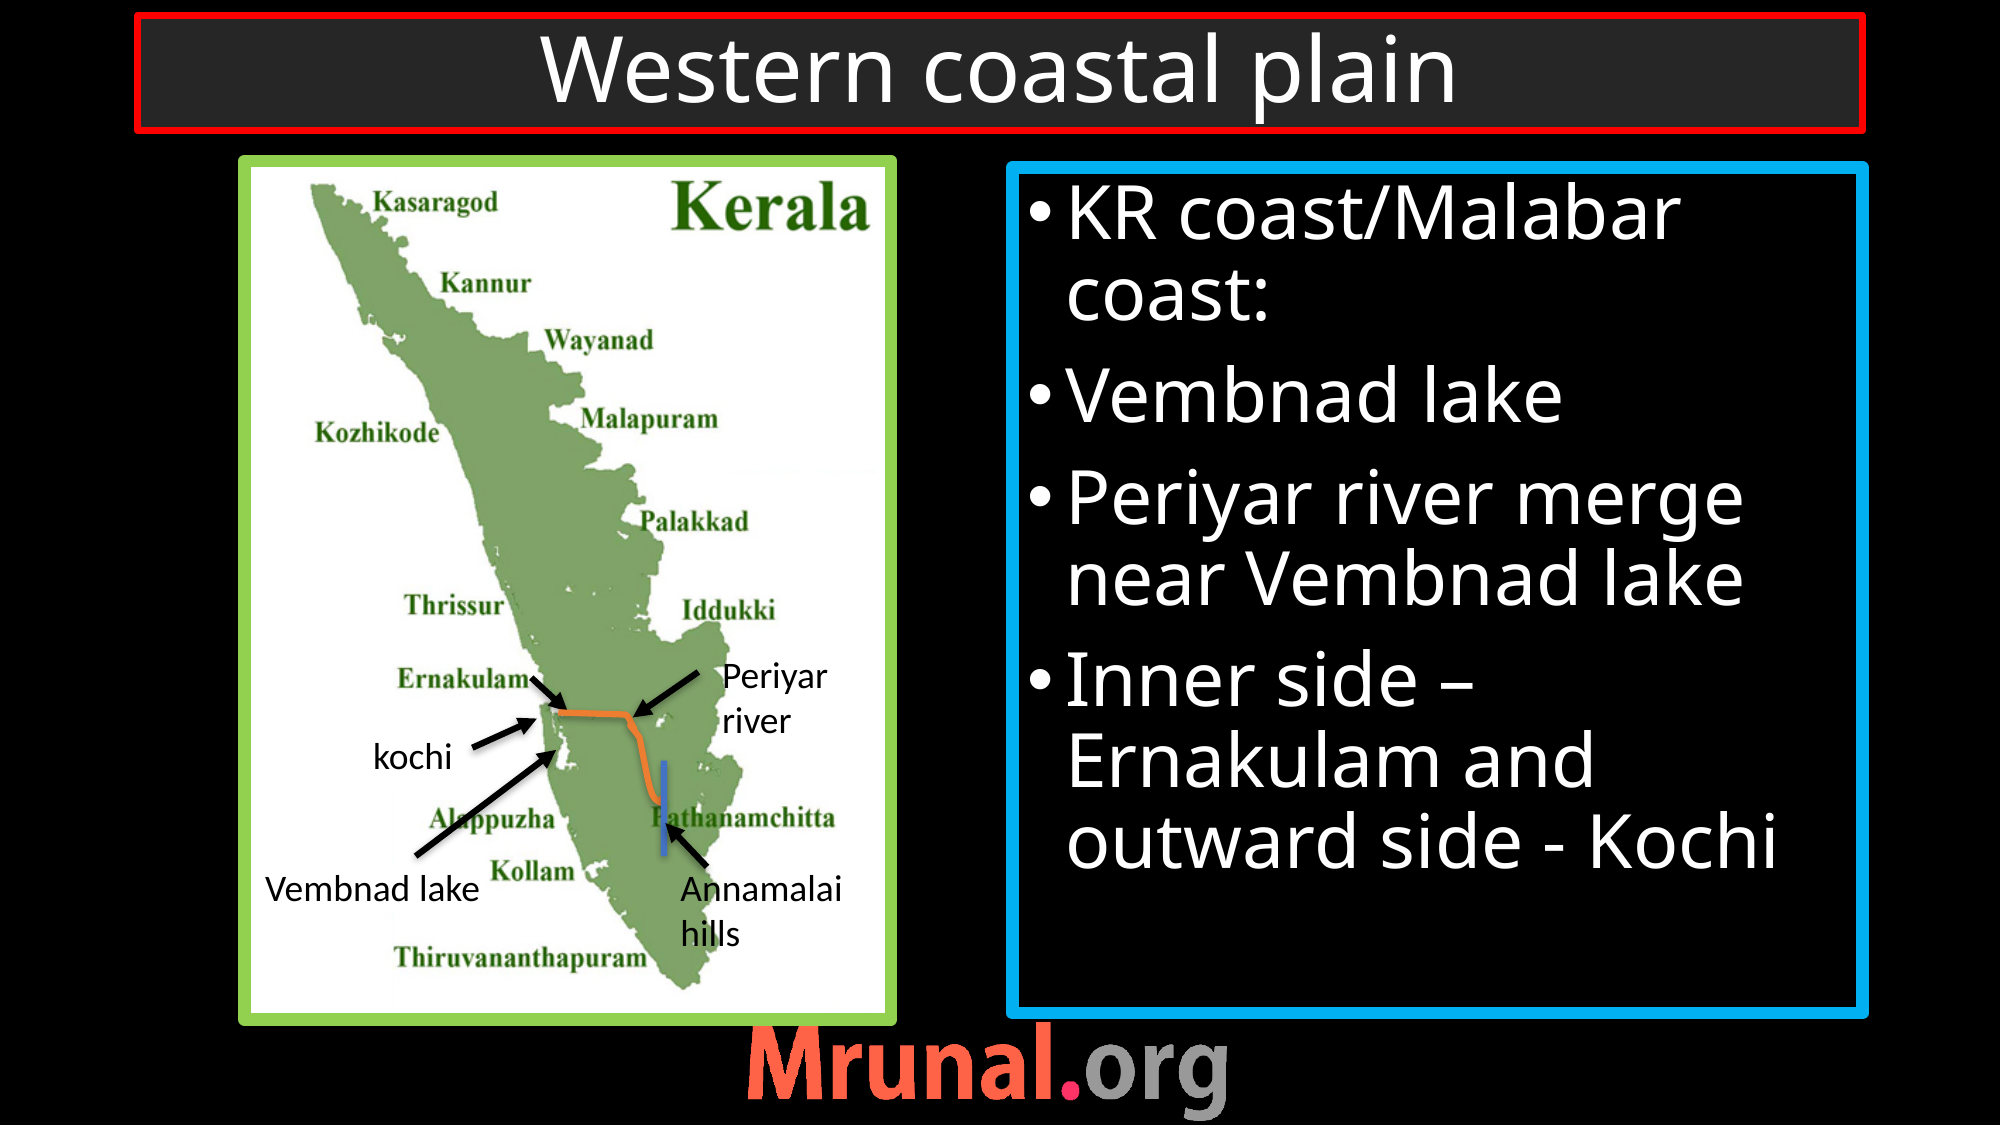

Western coastal plain
# KR coast/Malabar coast:
Vembnad lake
Periyar river merge near Vembnad lake
Inner side – Ernakulam and outward side - Kochi
Periyar river
kochi
Vembnad lake
Annamalai hills